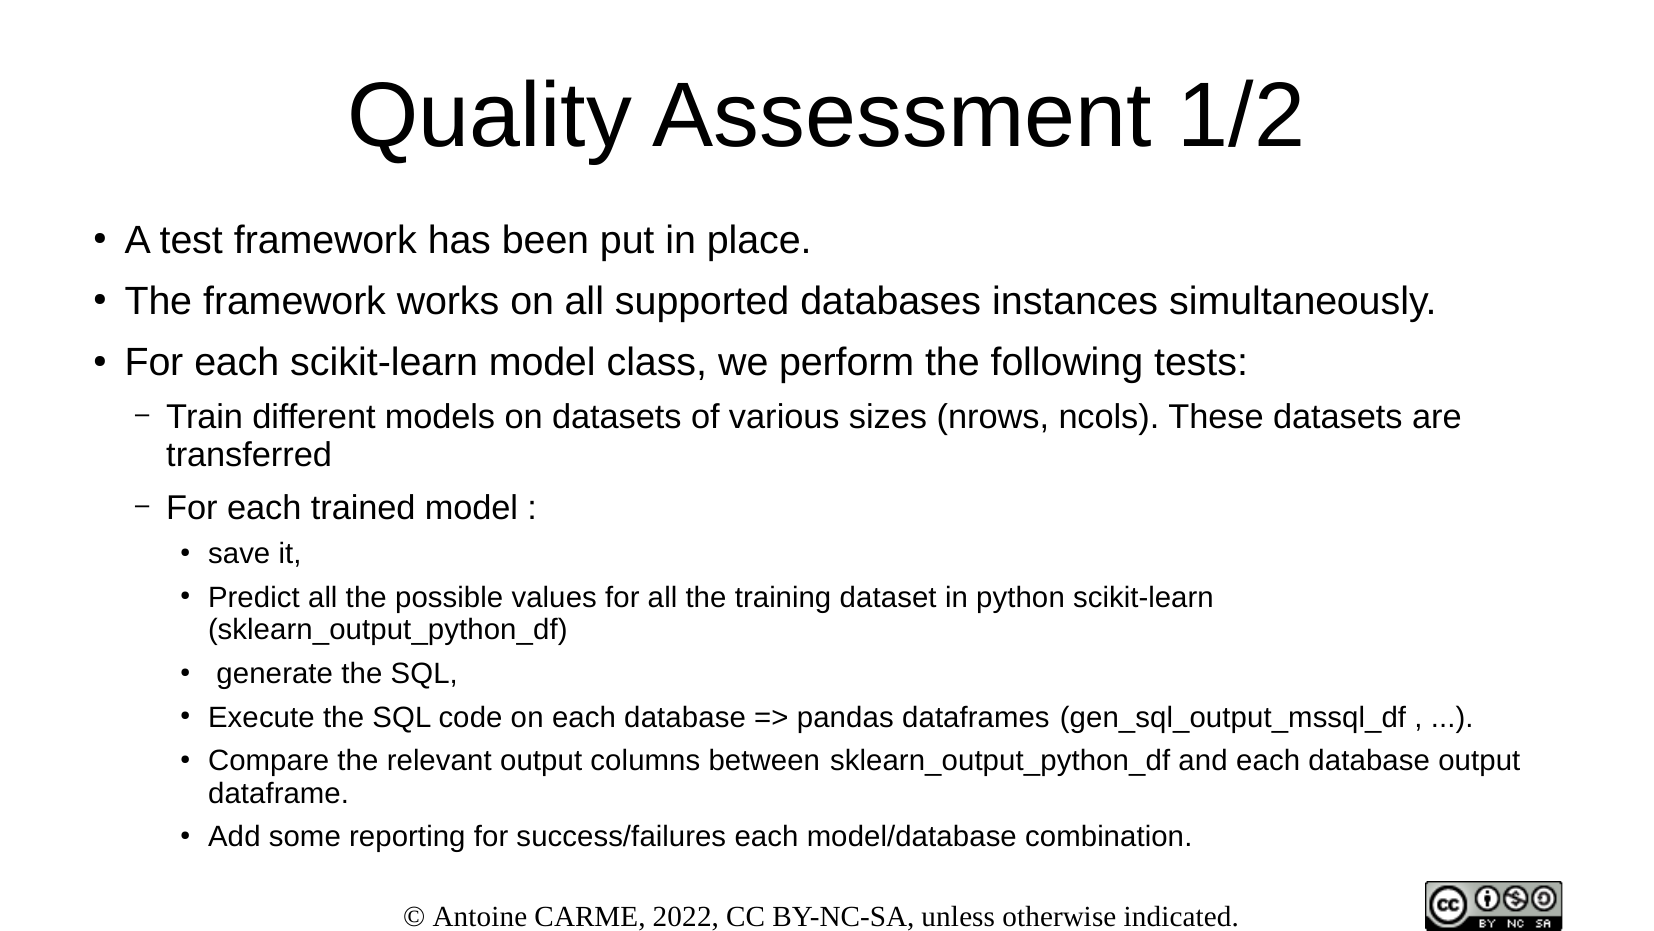

# Quality Assessment 1/2
A test framework has been put in place.
The framework works on all supported databases instances simultaneously.
For each scikit-learn model class, we perform the following tests:
Train different models on datasets of various sizes (nrows, ncols). These datasets are transferred
For each trained model :
save it,
Predict all the possible values for all the training dataset in python scikit-learn (sklearn_output_python_df)
 generate the SQL,
Execute the SQL code on each database => pandas dataframes (gen_sql_output_mssql_df , ...).
Compare the relevant output columns between sklearn_output_python_df and each database output dataframe.
Add some reporting for success/failures each model/database combination.